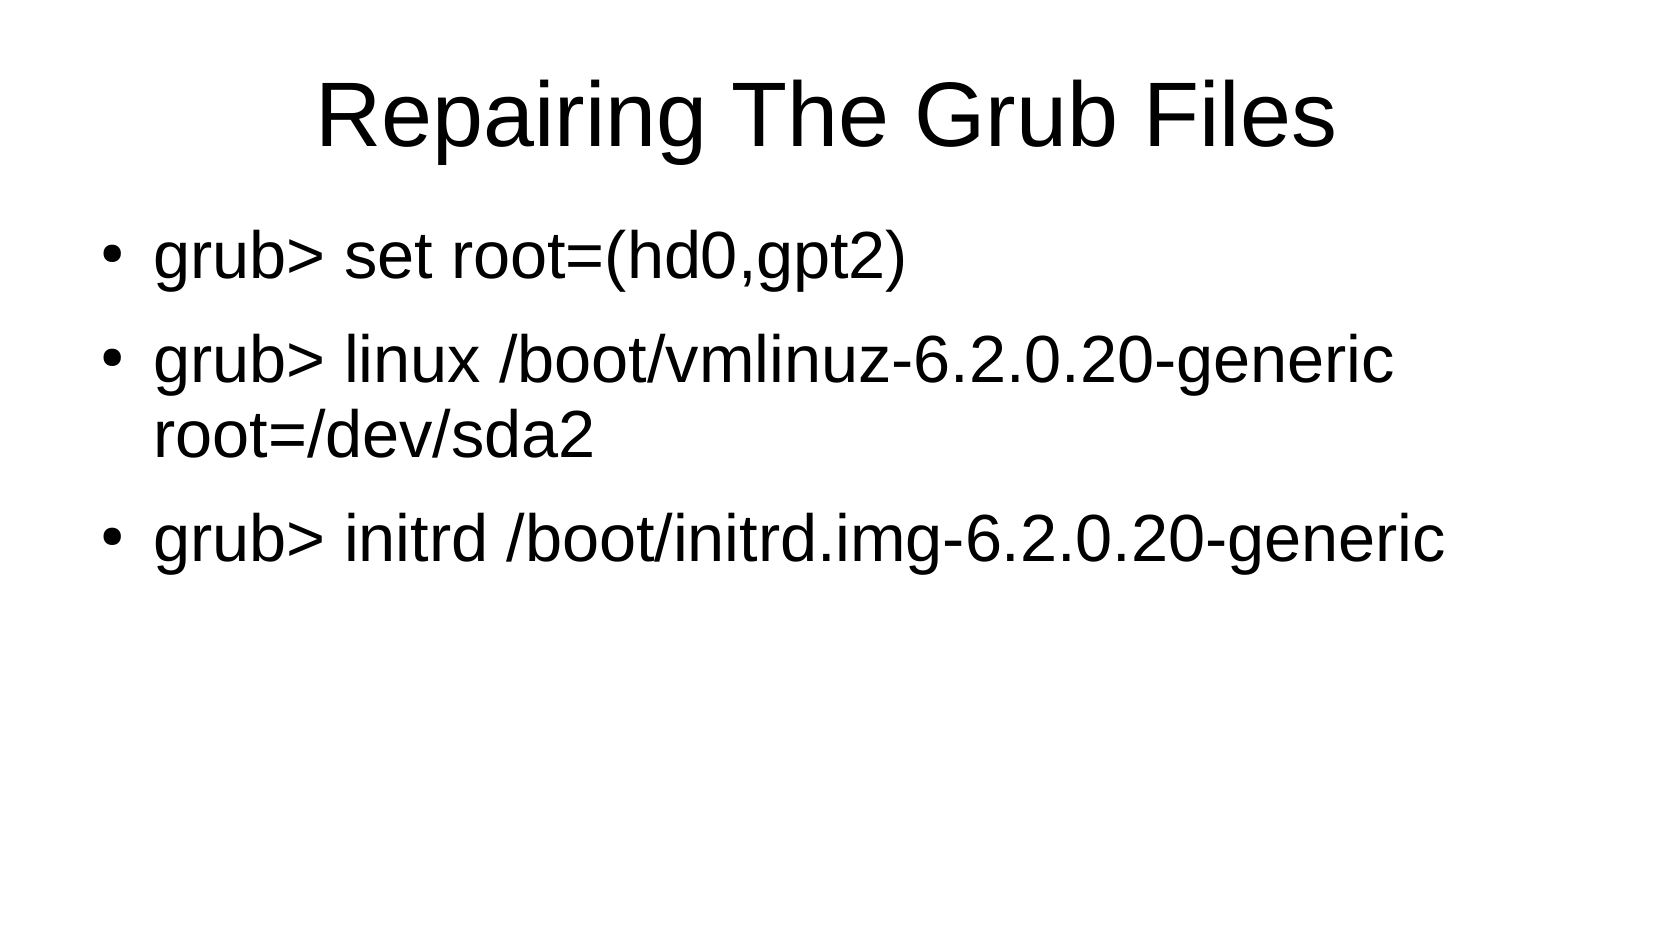

# Repairing The Grub Files
grub> set root=(hd0,gpt2)
grub> linux /boot/vmlinuz-6.2.0.20-generic root=/dev/sda2
grub> initrd /boot/initrd.img-6.2.0.20-generic